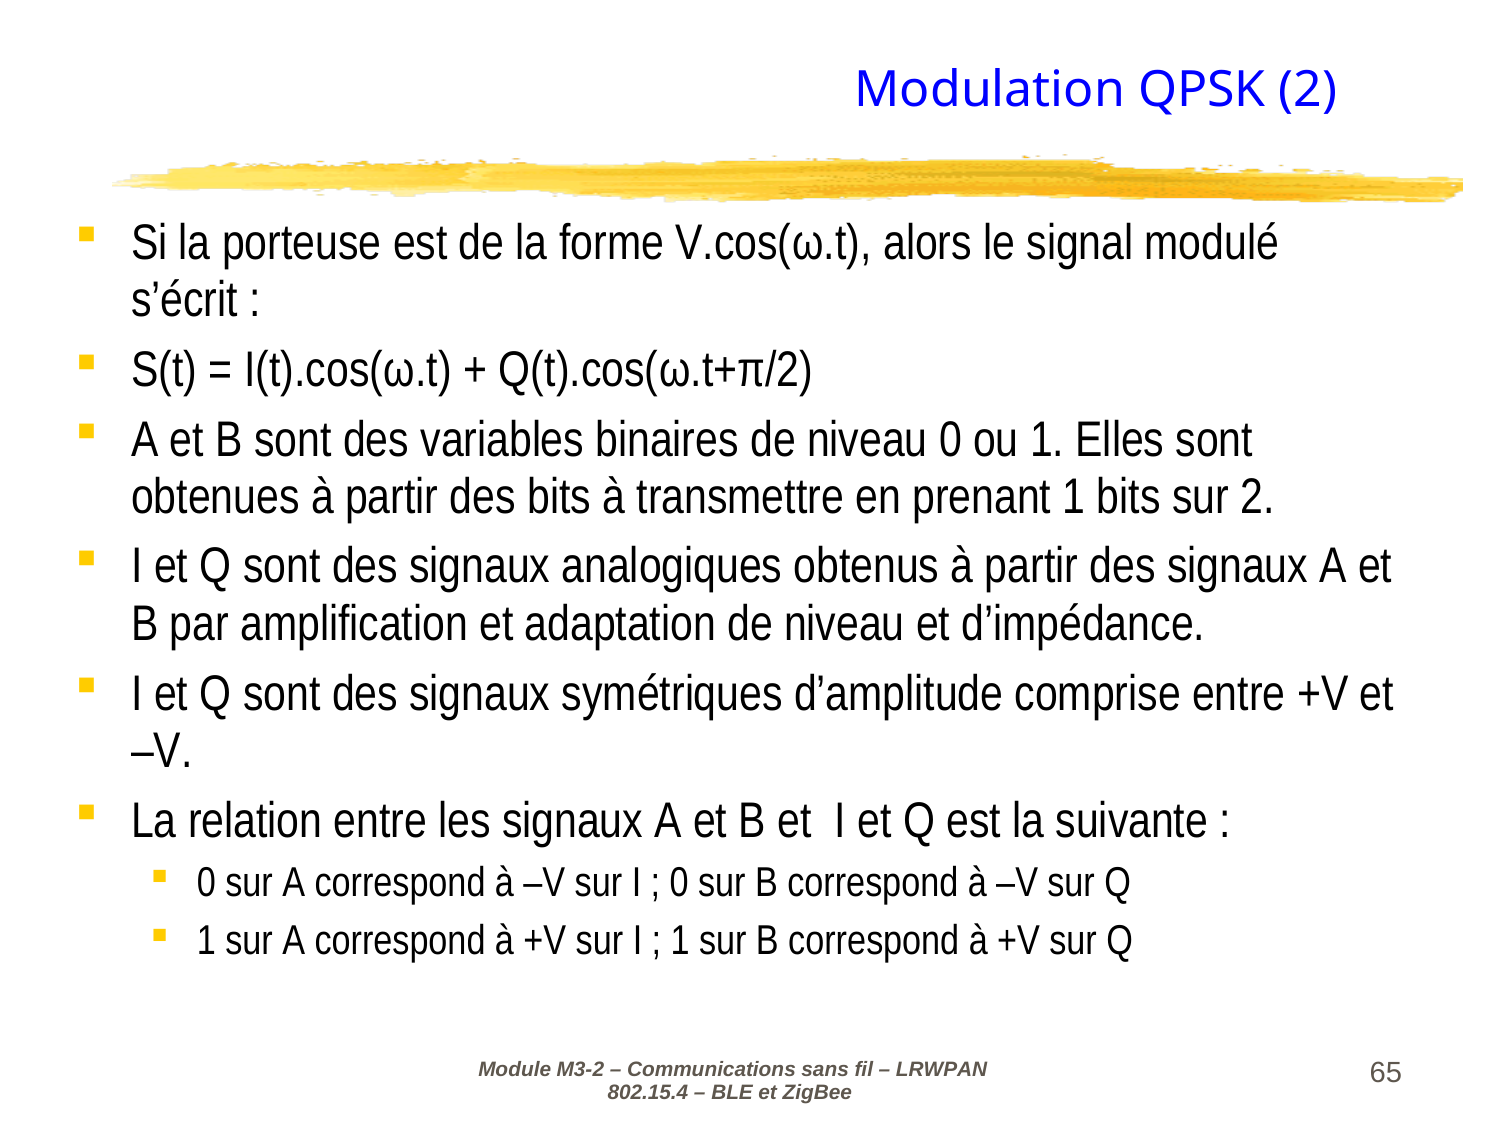

# Modulation QPSK (2)
Si la porteuse est de la forme V.cos(ω.t), alors le signal modulé s’écrit :
S(t) = I(t).cos(ω.t) + Q(t).cos(ω.t+π/2)
A et B sont des variables binaires de niveau 0 ou 1. Elles sont obtenues à partir des bits à transmettre en prenant 1 bits sur 2.
I et Q sont des signaux analogiques obtenus à partir des signaux A et B par amplification et adaptation de niveau et d’impédance.
I et Q sont des signaux symétriques d’amplitude comprise entre +V et –V.
La relation entre les signaux A et B et I et Q est la suivante :
0 sur A correspond à –V sur I ; 0 sur B correspond à –V sur Q
1 sur A correspond à +V sur I ; 1 sur B correspond à +V sur Q
65